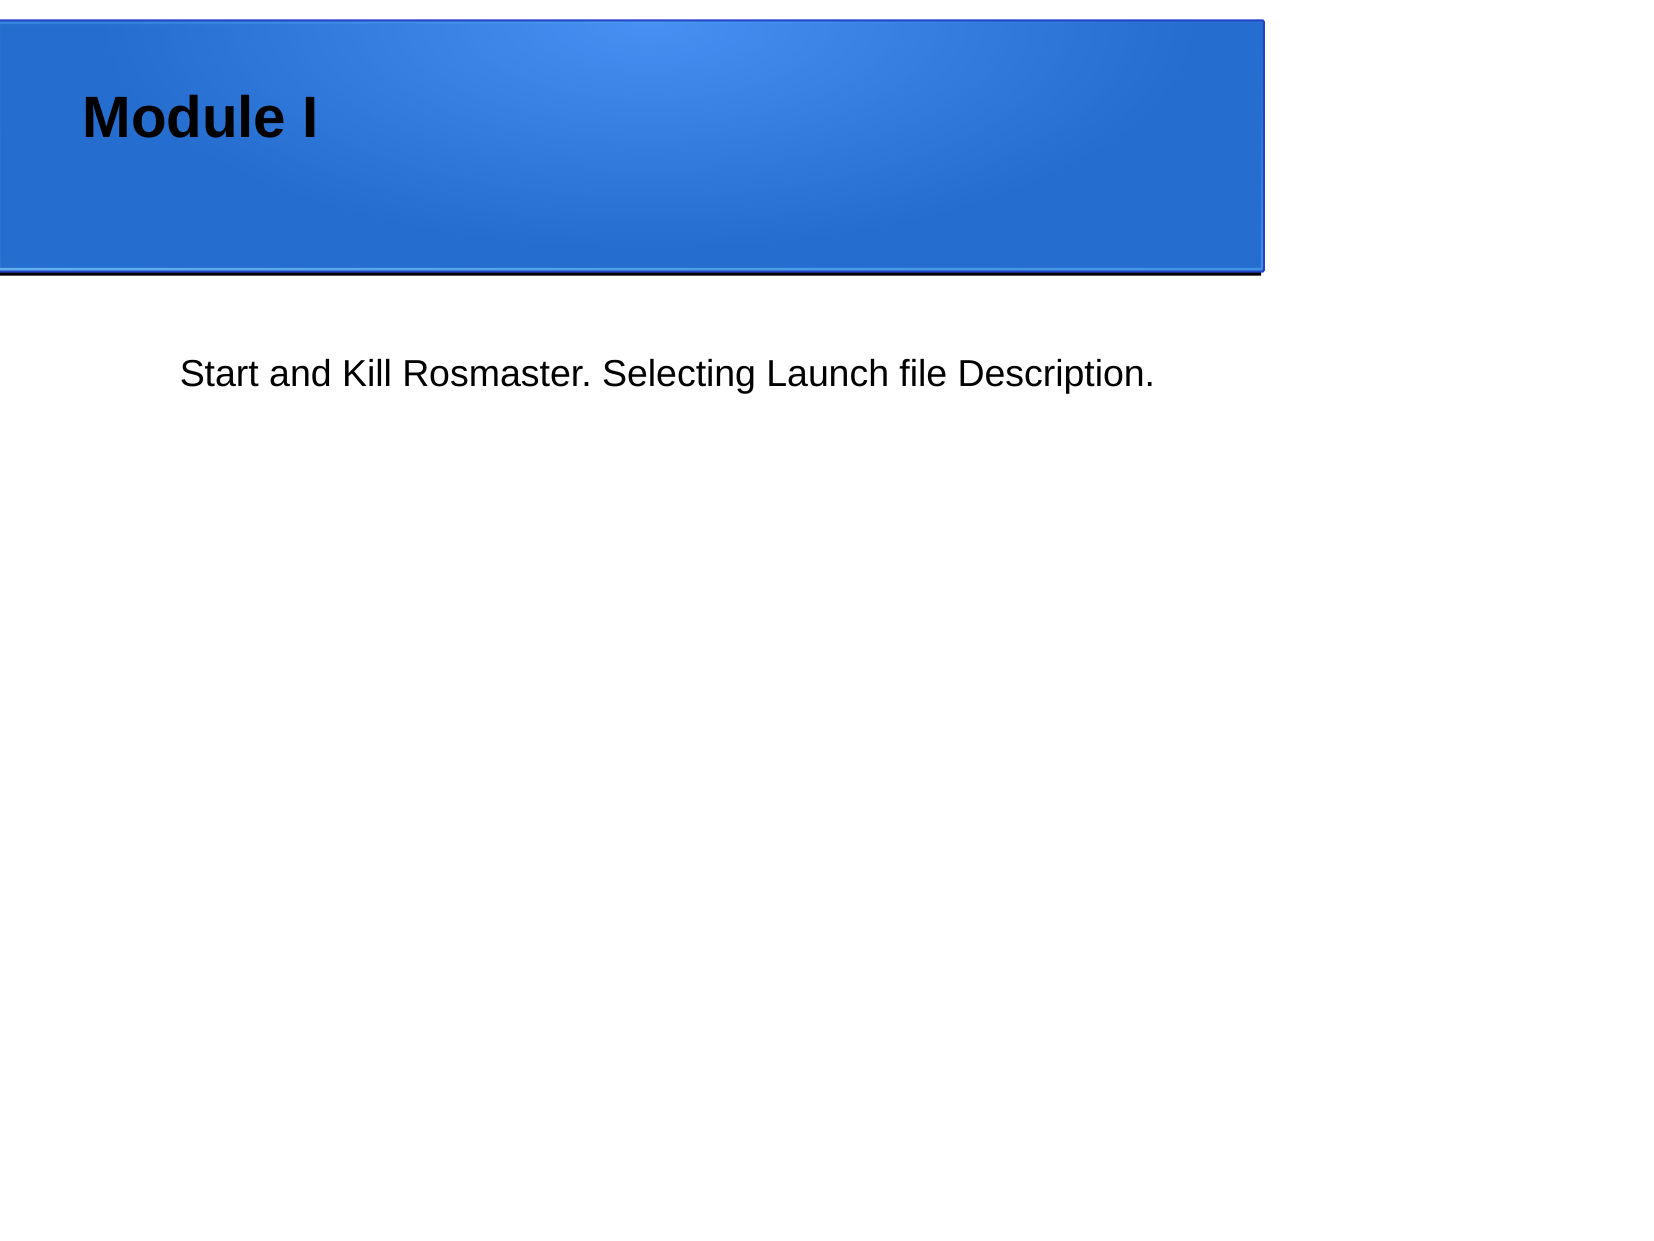

# Module I
Start and Kill Rosmaster. Selecting Launch file Description.